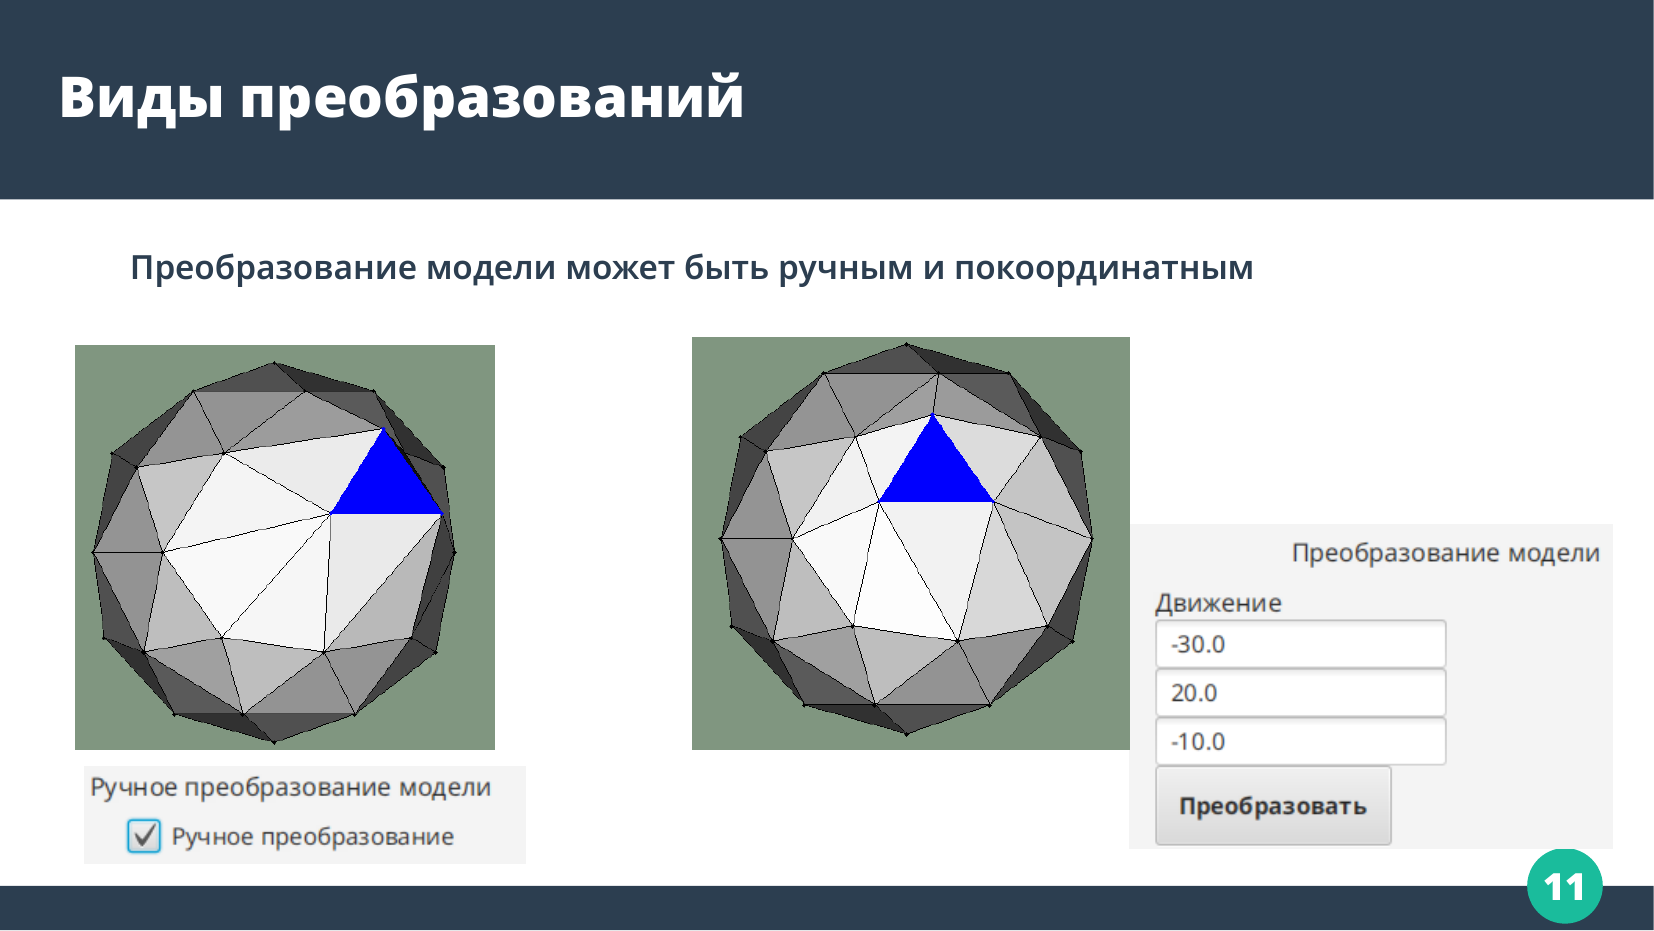

# Виды преобразований
Преобразование модели может быть ручным и покоординатным